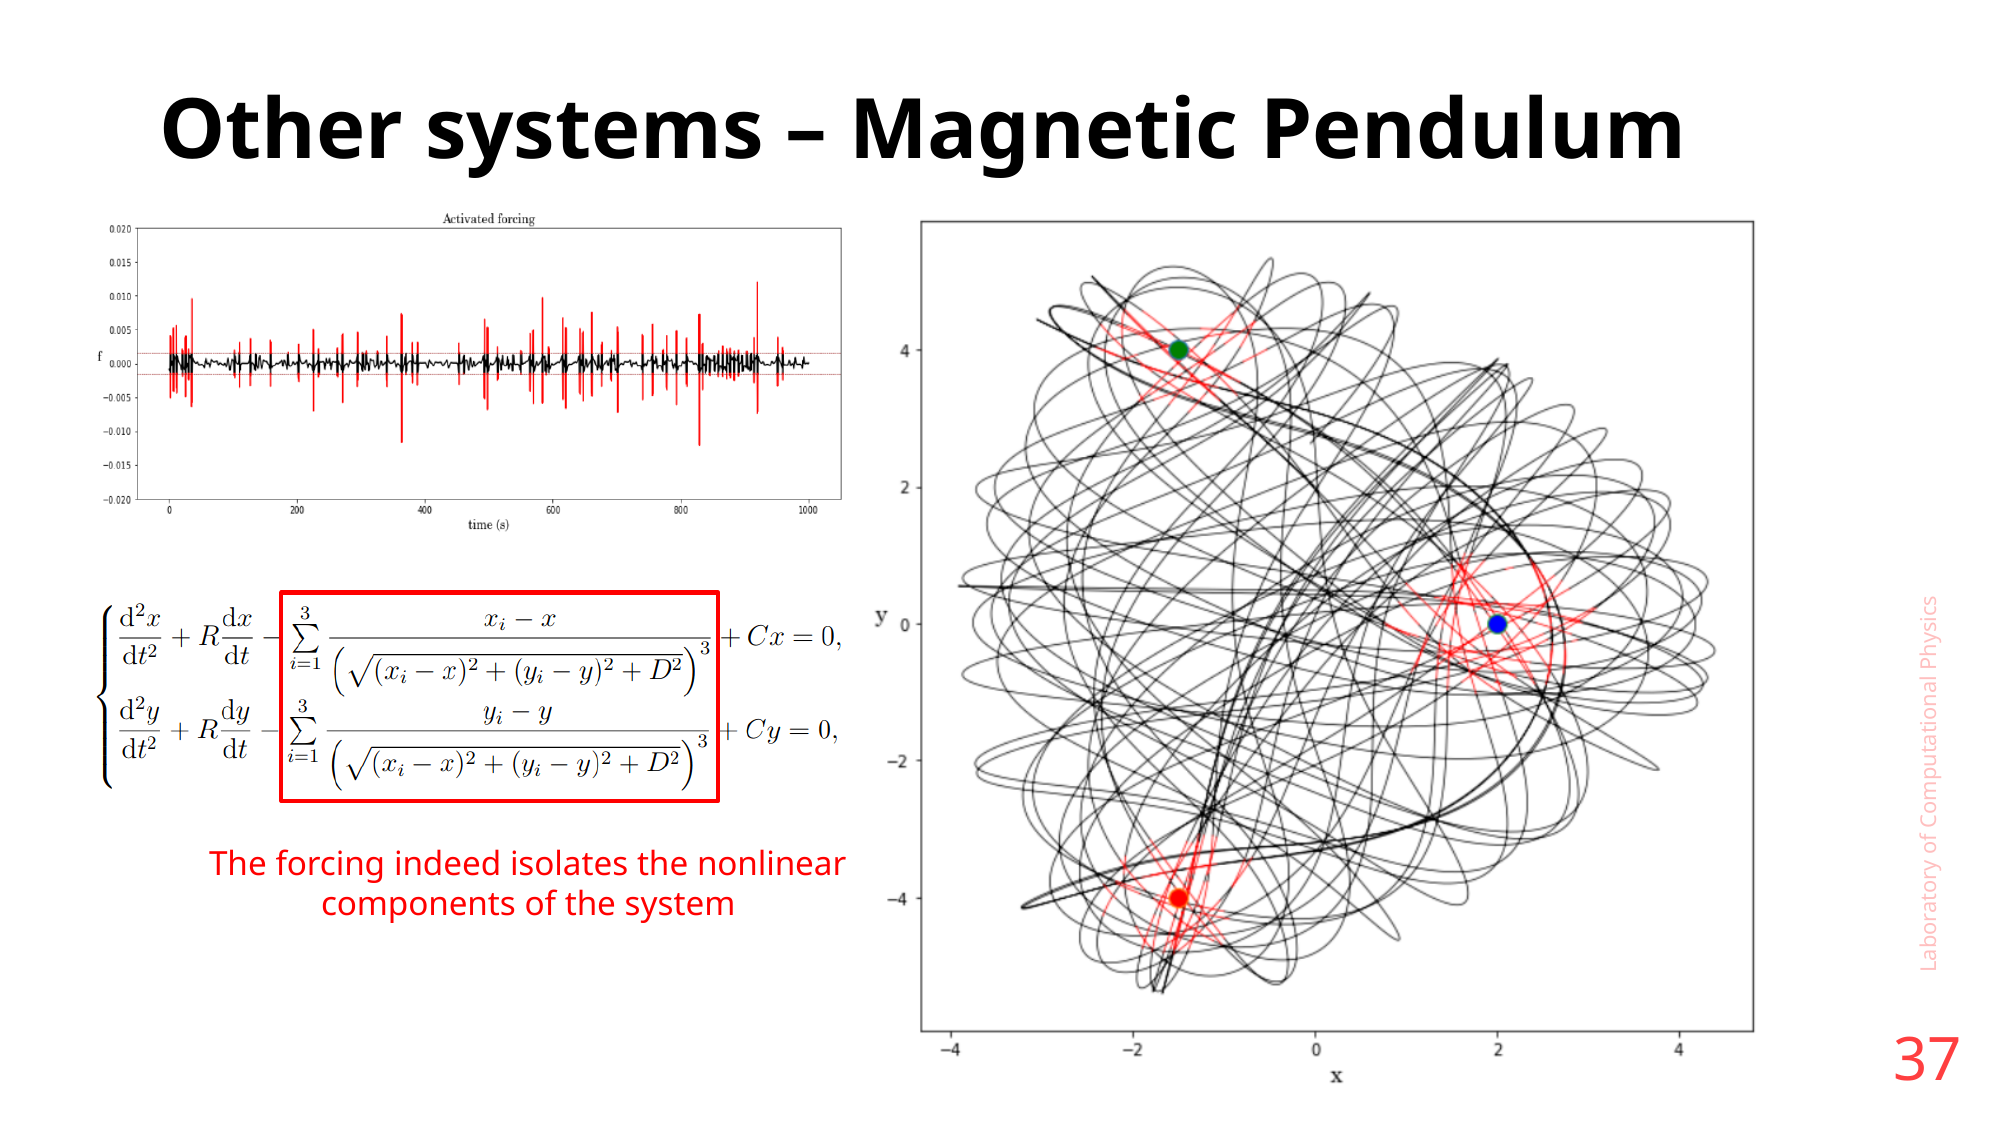

# Other systems – Magnetic Pendulum
Laboratory of Computational Physics
The forcing indeed isolates the nonlinear components of the system